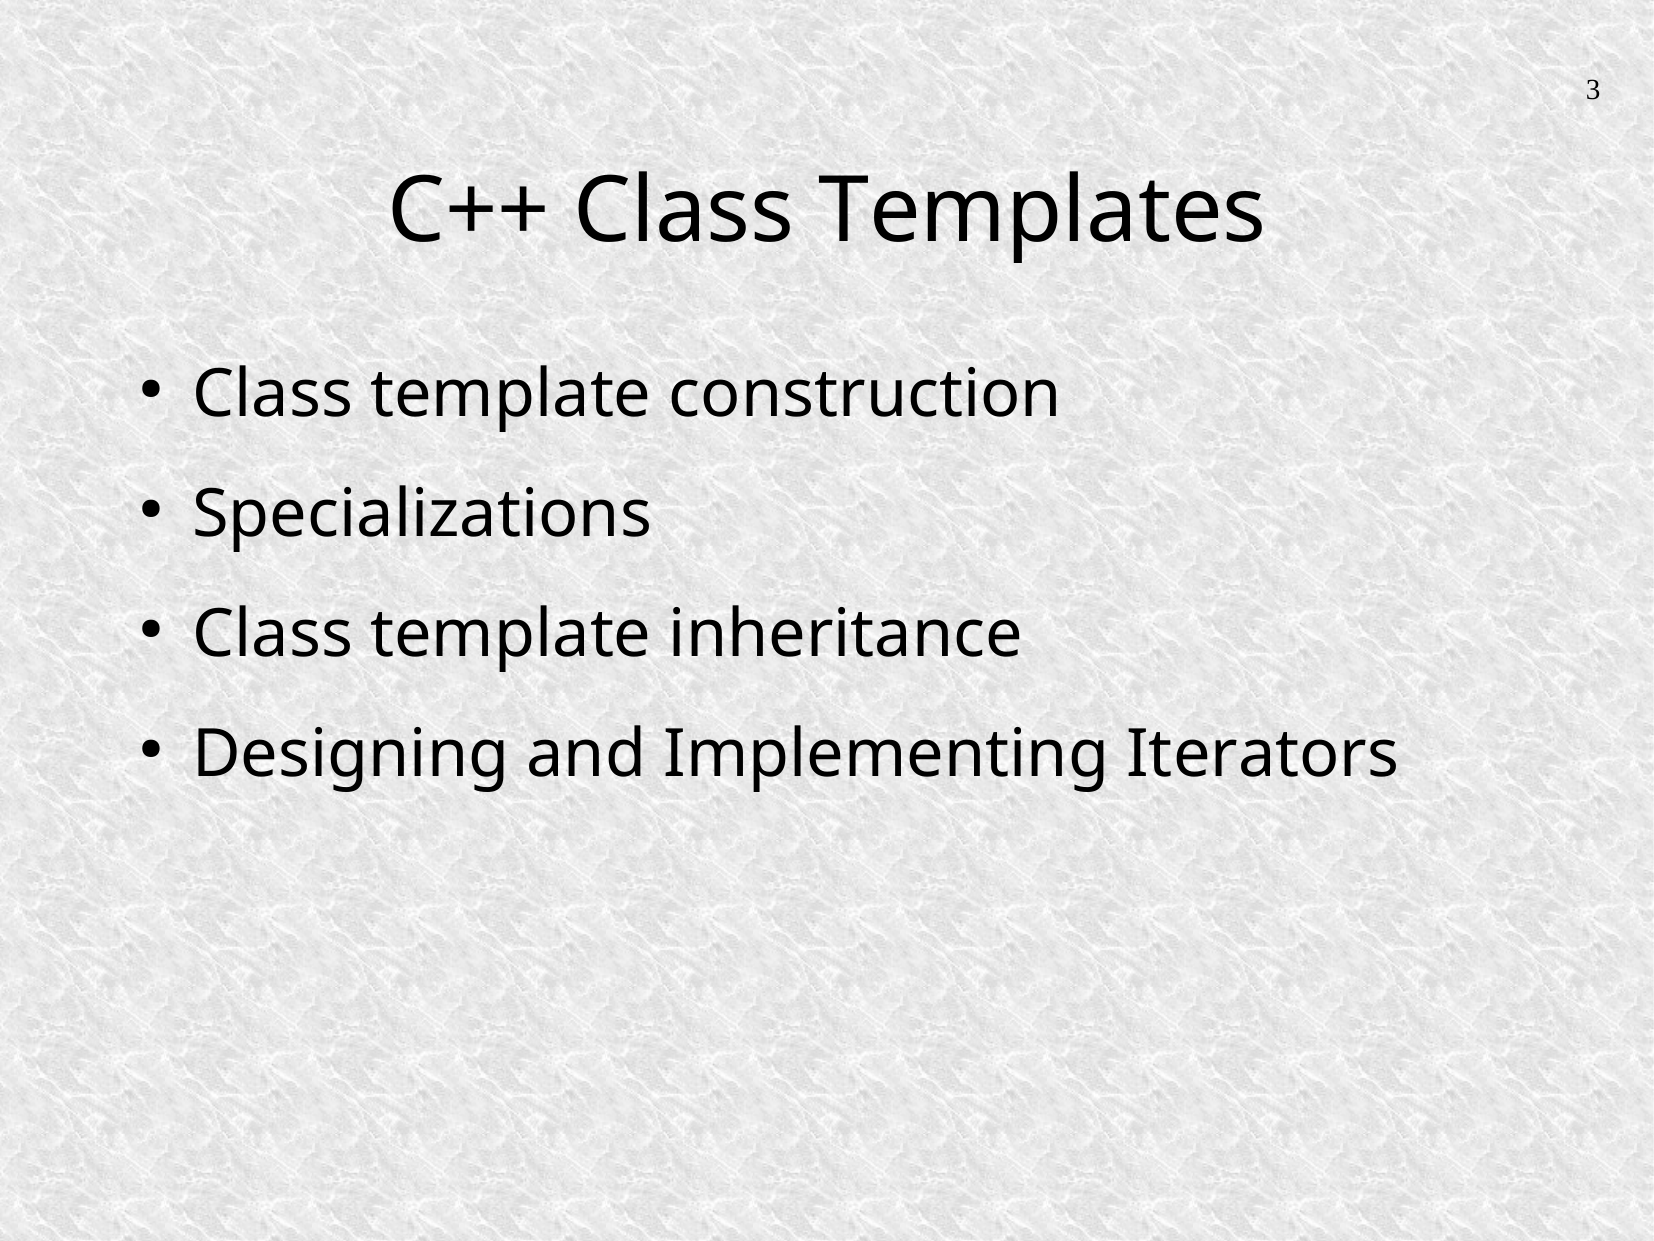

3
# C++ Class Templates
Class template construction
Specializations
Class template inheritance
Designing and Implementing Iterators